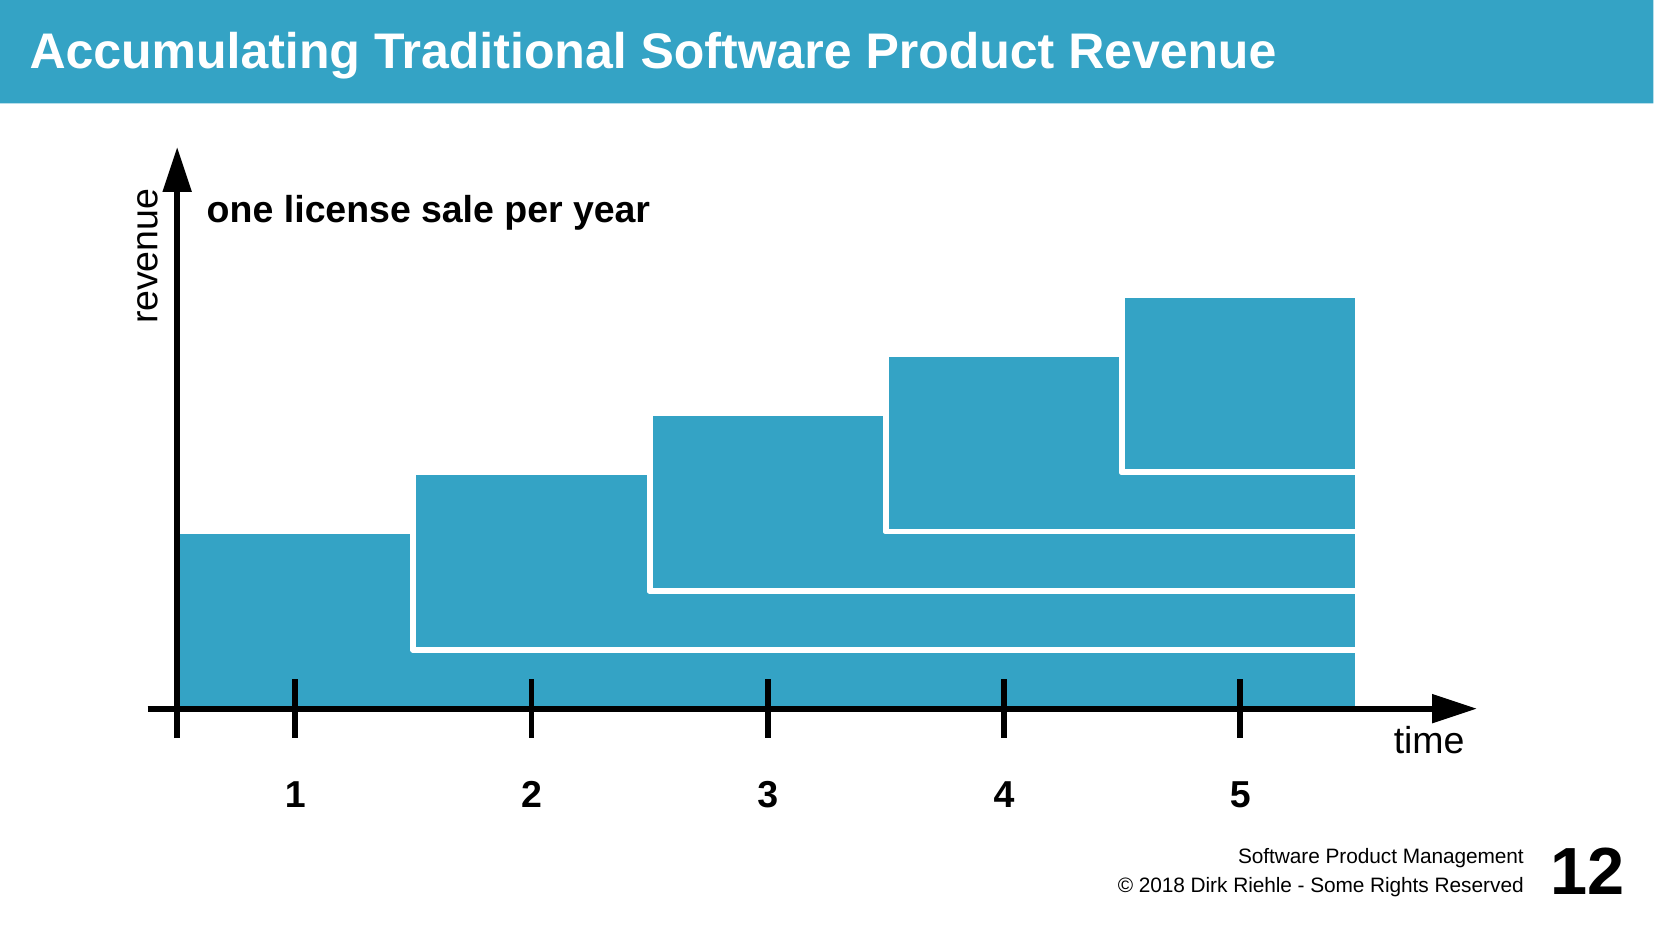

# Accumulating Traditional Software Product Revenue
one license sale per year
revenue
1
2
3
4
5
time
Software Product Management
12
© 2018 Dirk Riehle - Some Rights Reserved